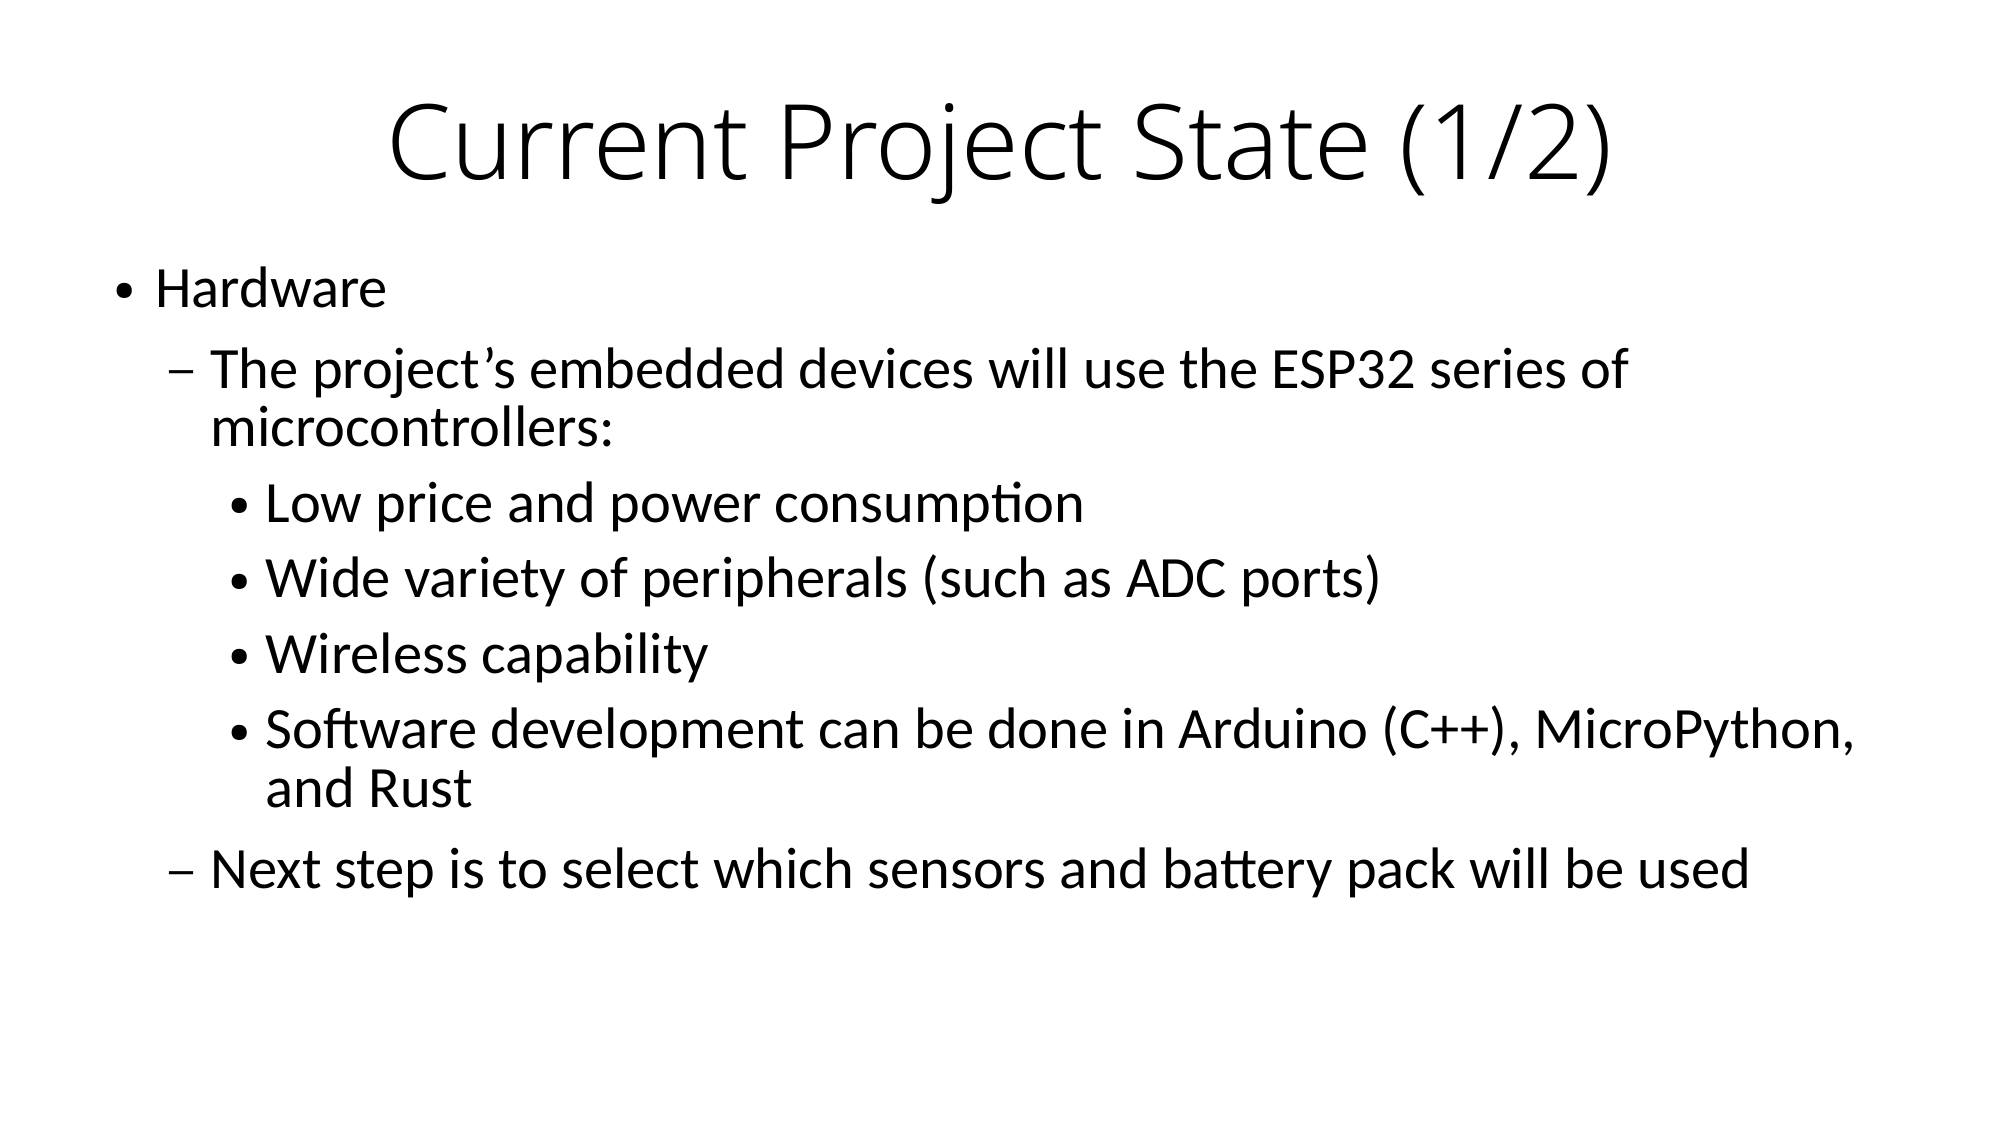

# Current Project State (1/2)
Hardware
The project’s embedded devices will use the ESP32 series of microcontrollers:
Low price and power consumption
Wide variety of peripherals (such as ADC ports)
Wireless capability
Software development can be done in Arduino (C++), MicroPython, and Rust
Next step is to select which sensors and battery pack will be used